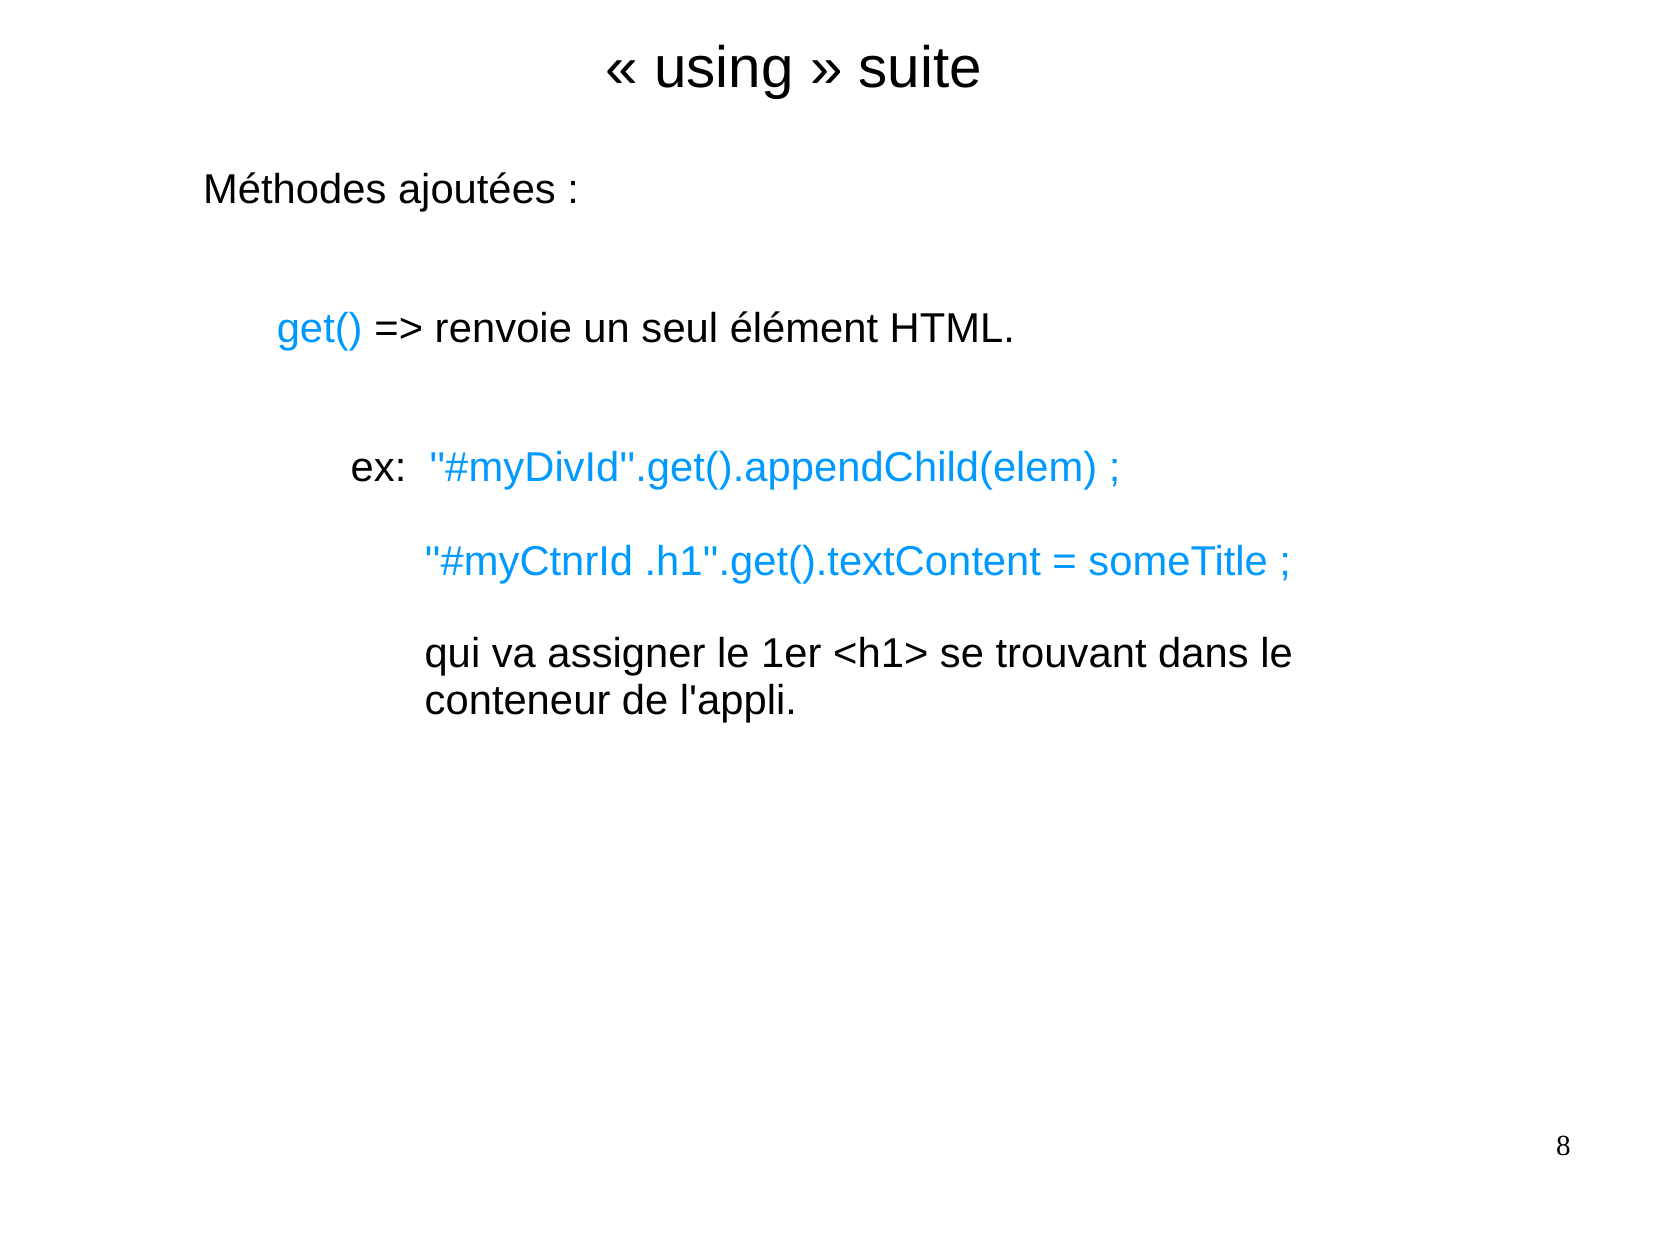

« using » suite
	Méthodes ajoutées :
		get() => renvoie un seul élément HTML.
			ex: ''#myDivId''.get().appendChild(elem) ;
				''#myCtnrId .h1''.get().textContent = someTitle ;
				qui va assigner le 1er <h1> se trouvant dans le
				conteneur de l'appli.
8